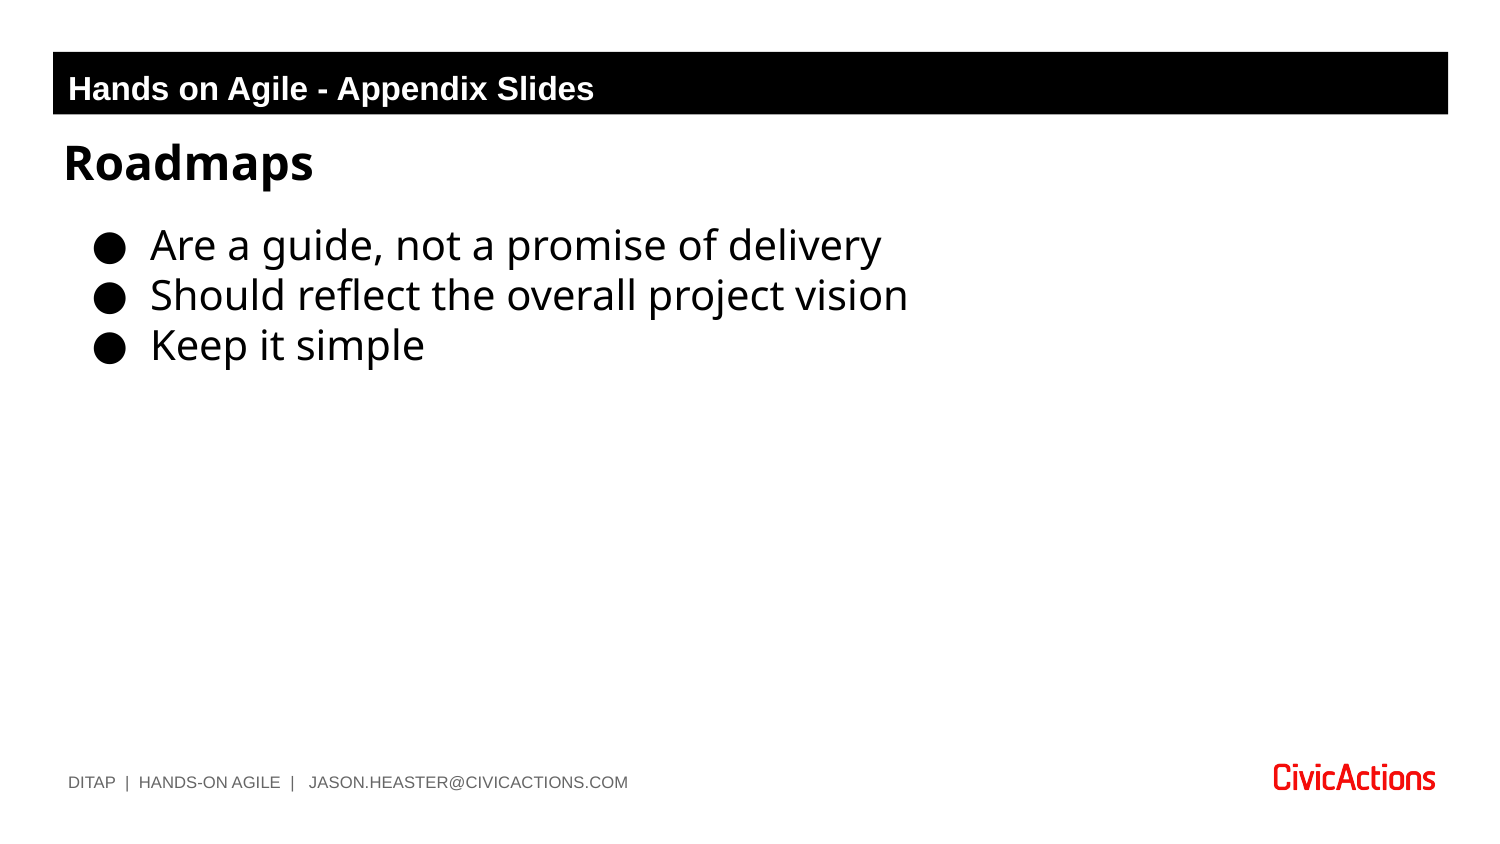

# Hands on Agile - Appendix Slides
Roadmaps
Are a guide, not a promise of delivery
Should reflect the overall project vision
Keep it simple